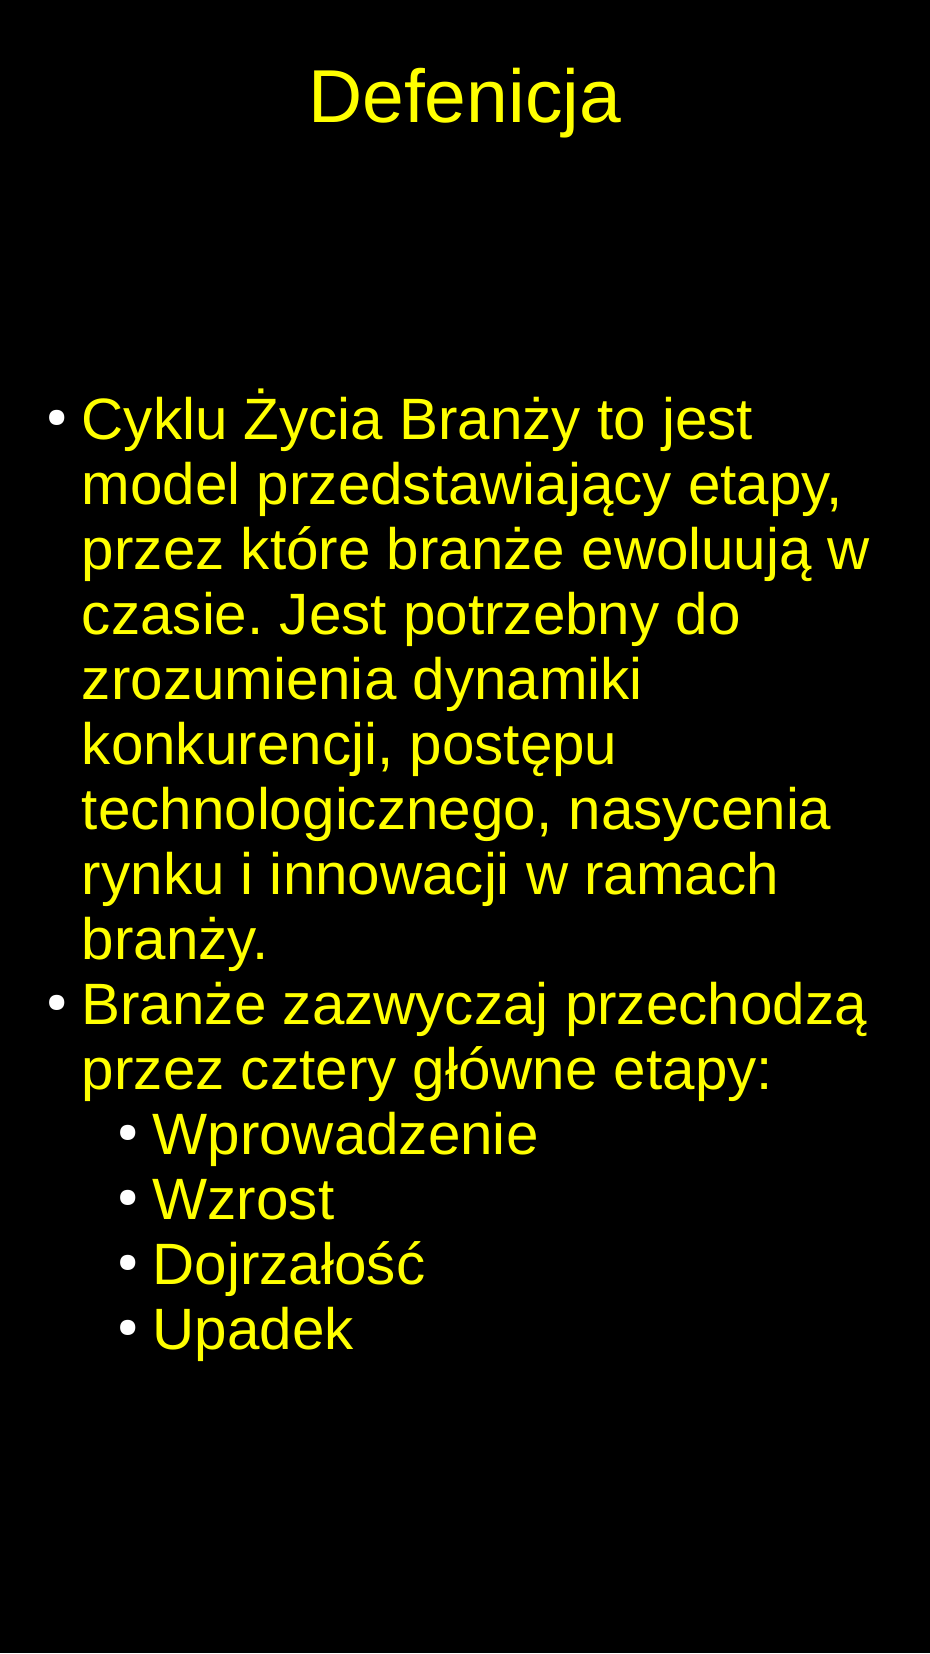

# Defenicja
Cyklu Życia Branży to jest model przedstawiający etapy, przez które branże ewoluują w czasie. Jest potrzebny do zrozumienia dynamiki konkurencji, postępu technologicznego, nasycenia rynku i innowacji w ramach branży.
Branże zazwyczaj przechodzą przez cztery główne etapy:
Wprowadzenie
Wzrost
Dojrzałość
Upadek